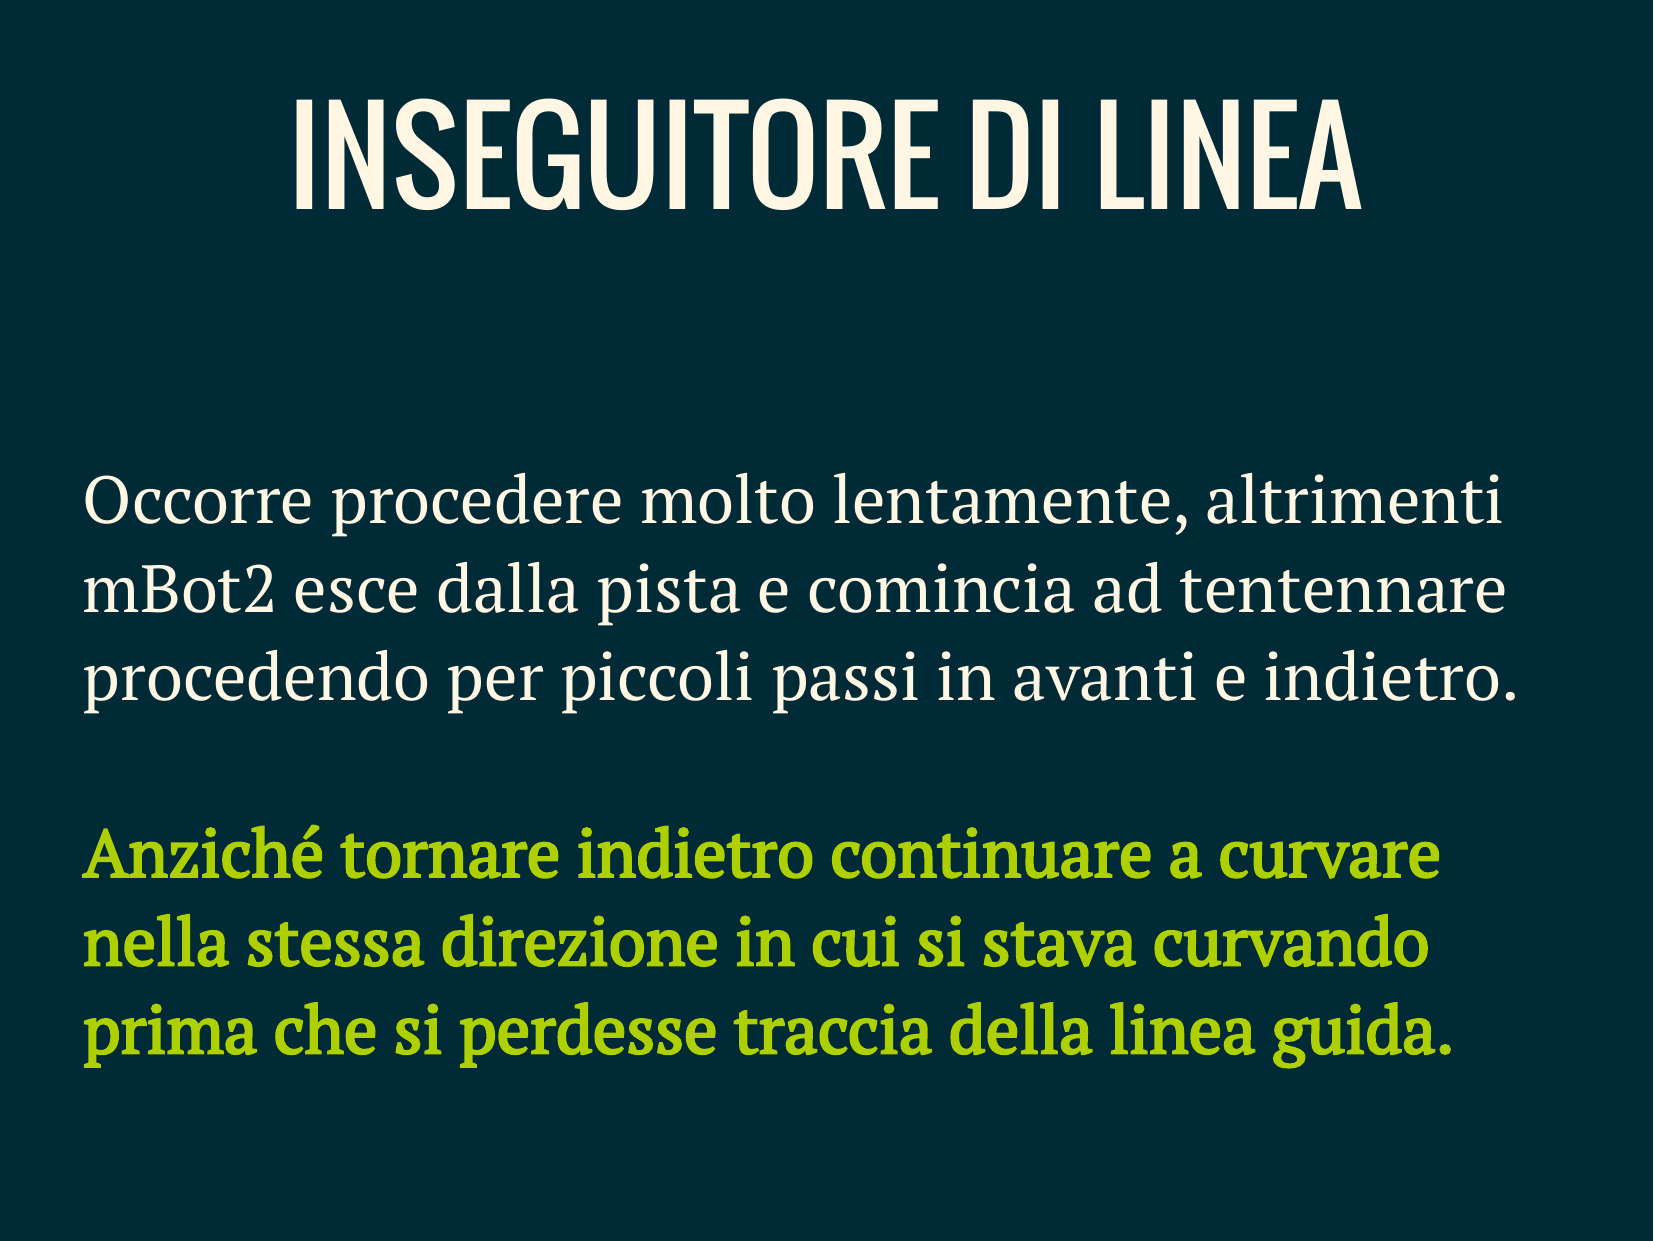

# Inseguitore di linea
Occorre procedere molto lentamente, altrimenti mBot2 esce dalla pista e comincia ad tentennare procedendo per piccoli passi in avanti e indietro.
Anziché tornare indietro continuare a curvare nella stessa direzione in cui si stava curvando prima che si perdesse traccia della linea guida.